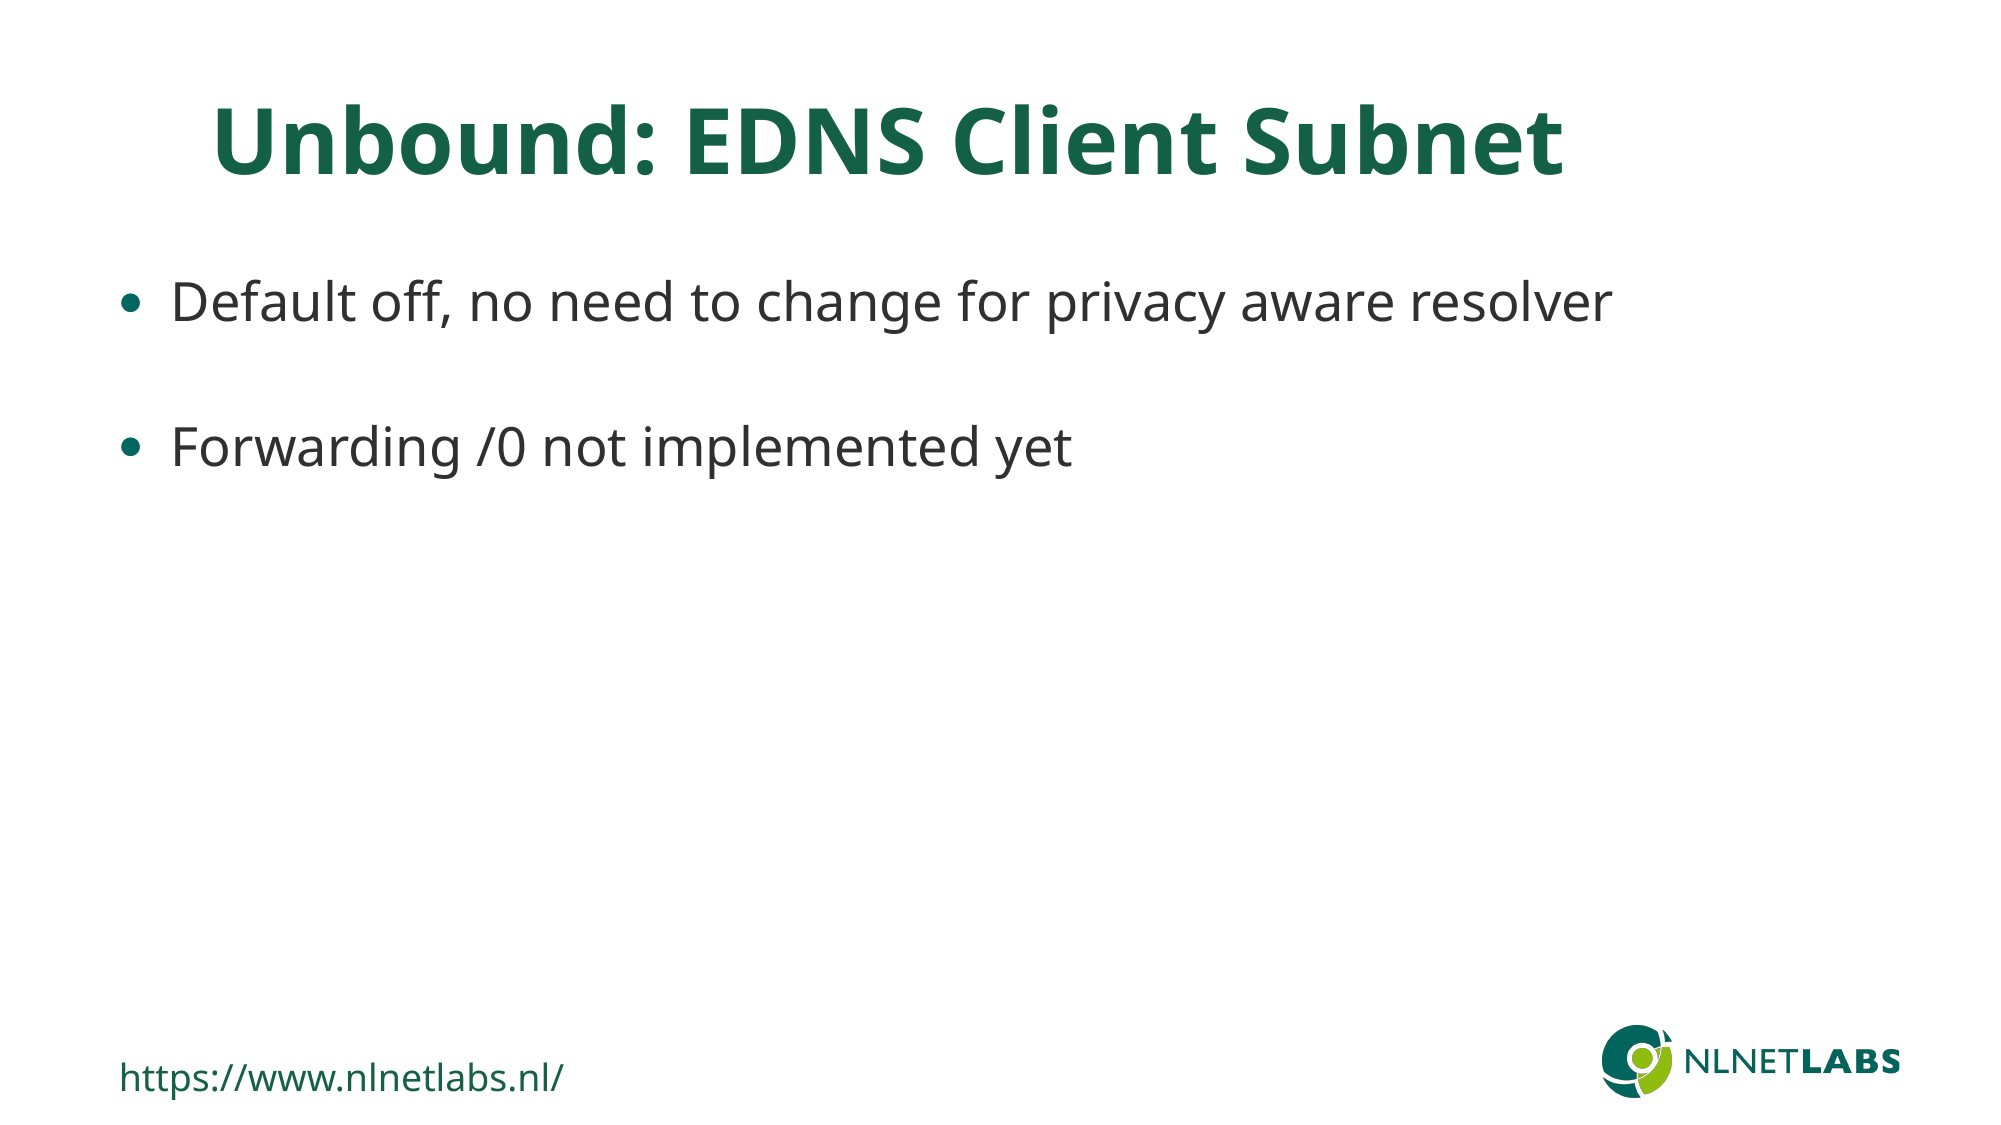

# Unbound: EDNS Client Subnet
Default off, no need to change for privacy aware resolver
Forwarding /0 not implemented yet